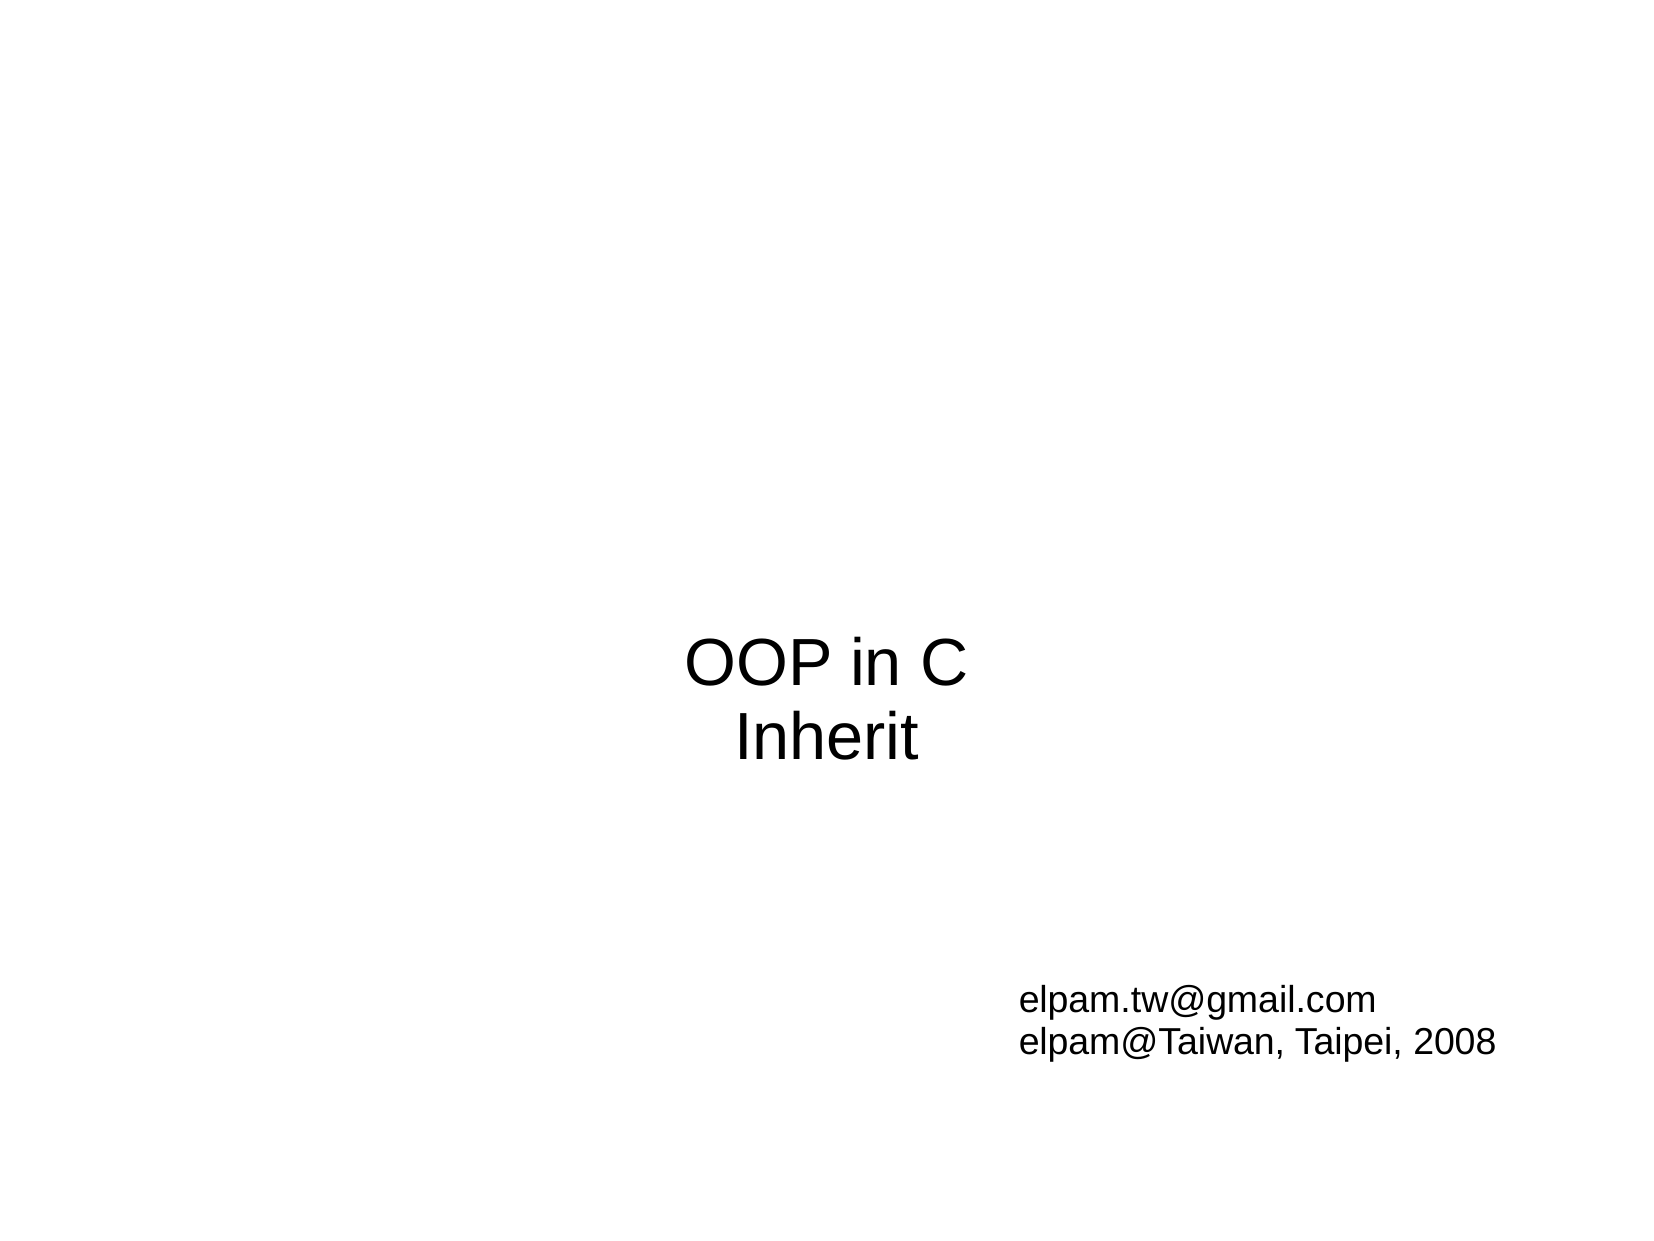

#
OOP in C
Inherit
elpam.tw@gmail.com
elpam@Taiwan, Taipei, 2008